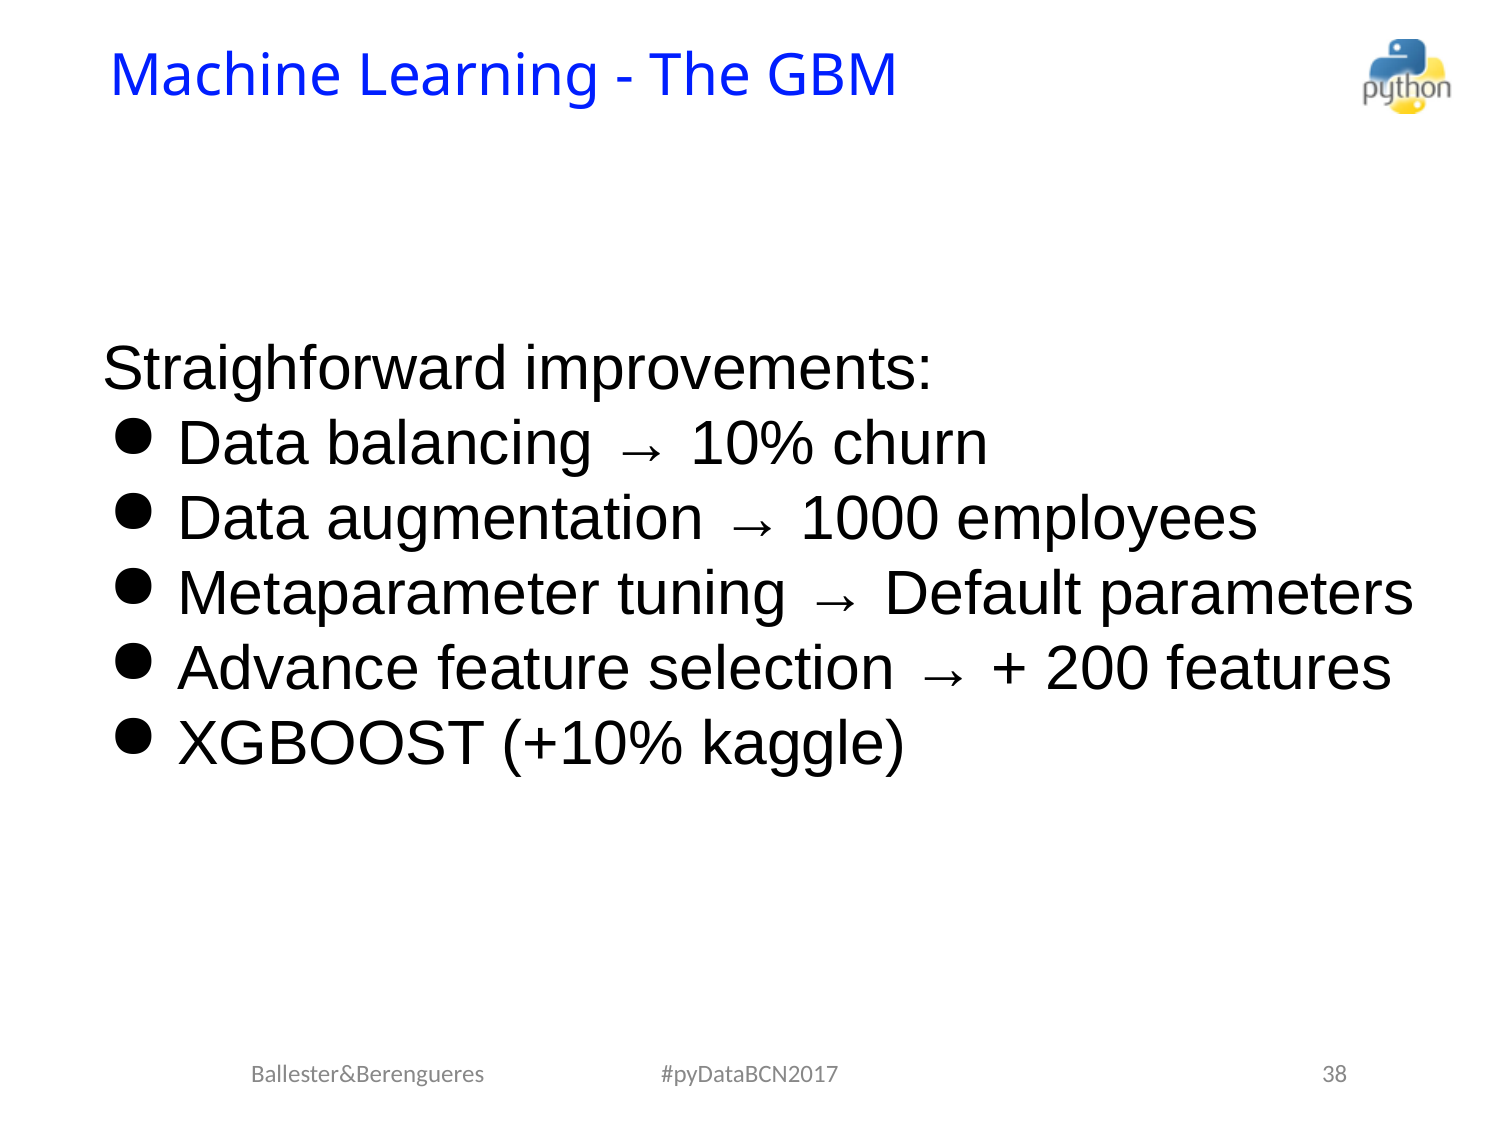

# Machine Learning - The GBM
Straighforward improvements:
Data balancing → 10% churn
Data augmentation → 1000 employees
Metaparameter tuning → Default parameters
Advance feature selection → + 200 features
XGBOOST (+10% kaggle)
Ballester&Berengueres
#pyDataBCN2017